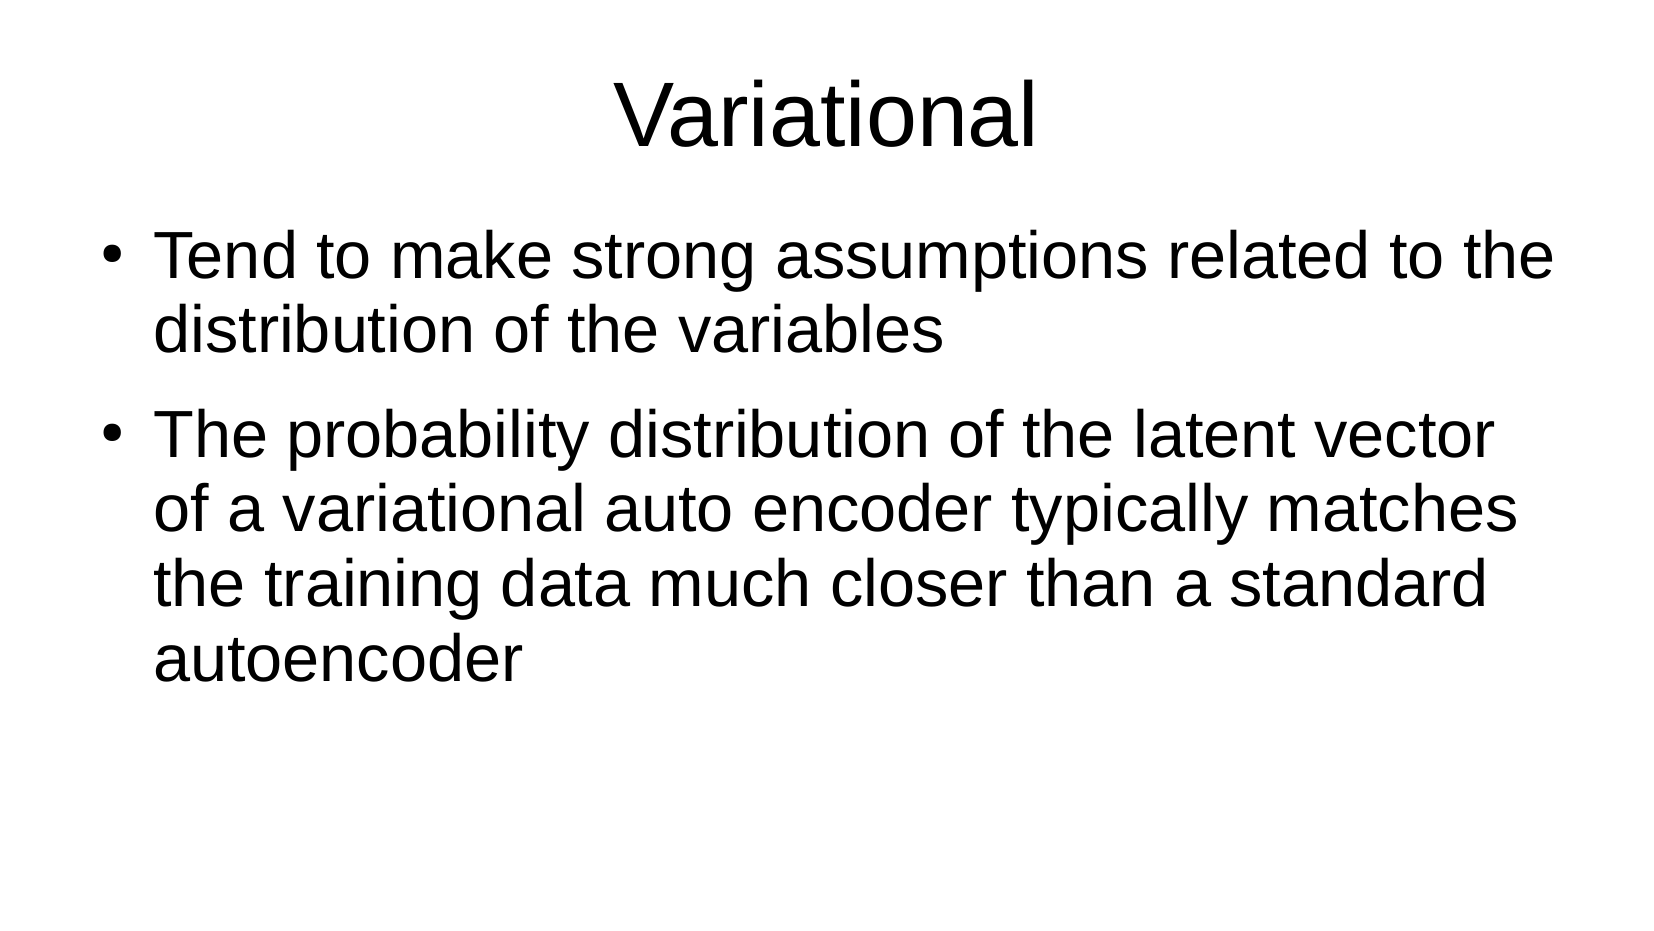

# Variational
Tend to make strong assumptions related to the distribution of the variables
The probability distribution of the latent vector of a variational auto encoder typically matches the training data much closer than a standard autoencoder